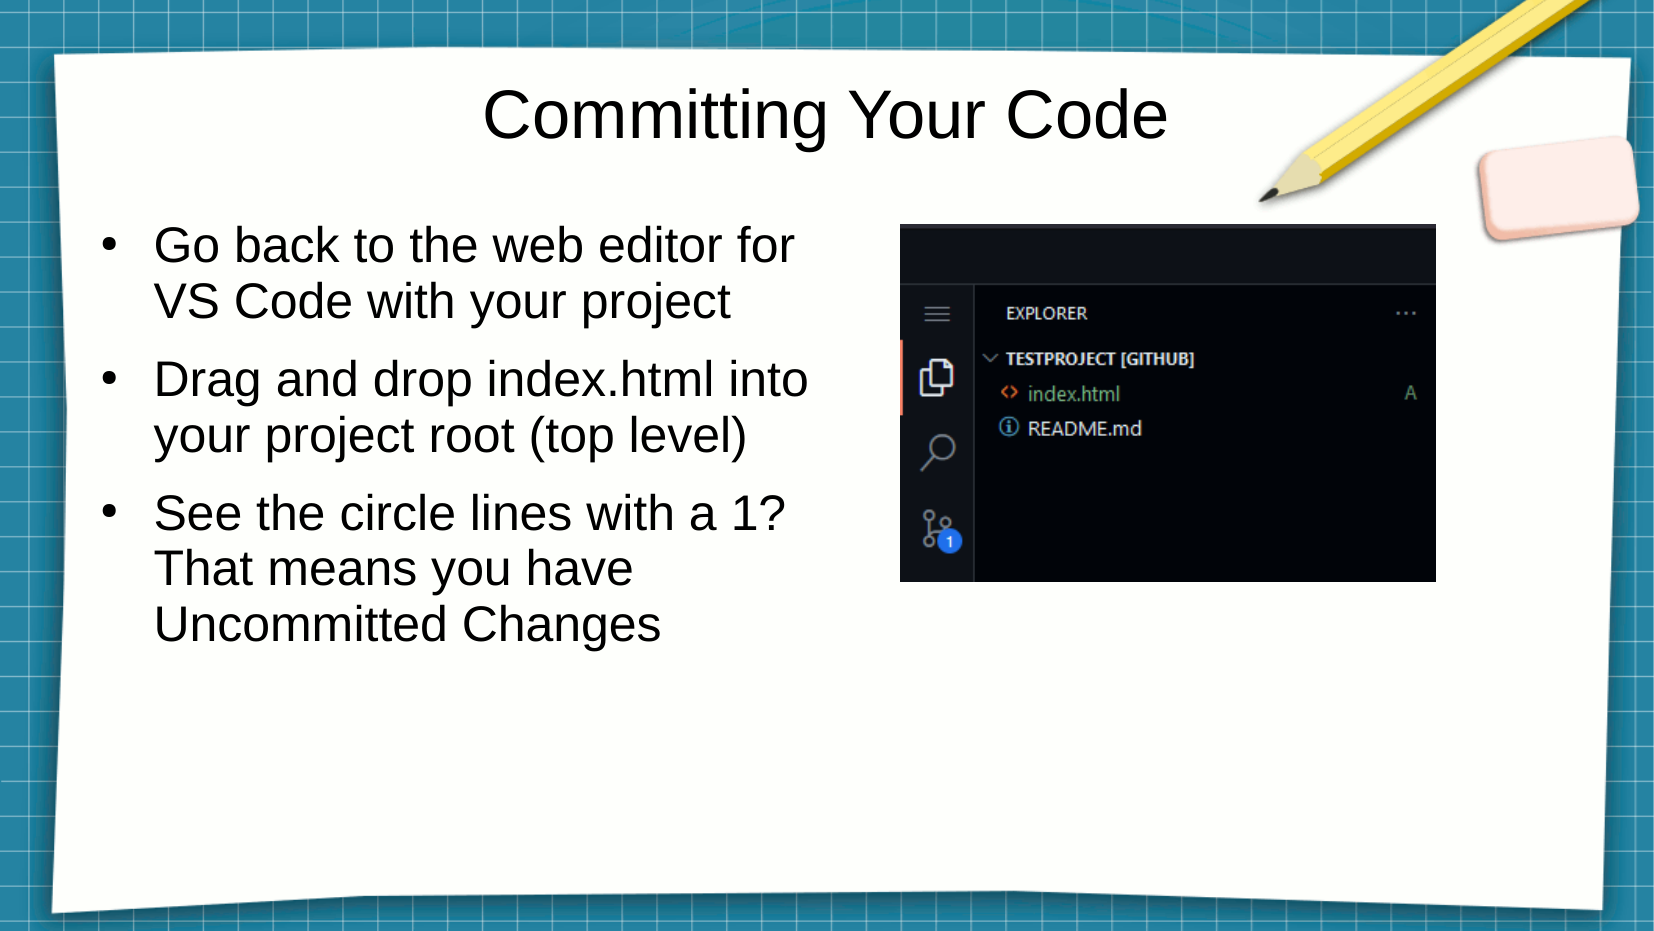

# Committing Your Code
Go back to the web editor for VS Code with your project
Drag and drop index.html into your project root (top level)
See the circle lines with a 1? That means you have Uncommitted Changes